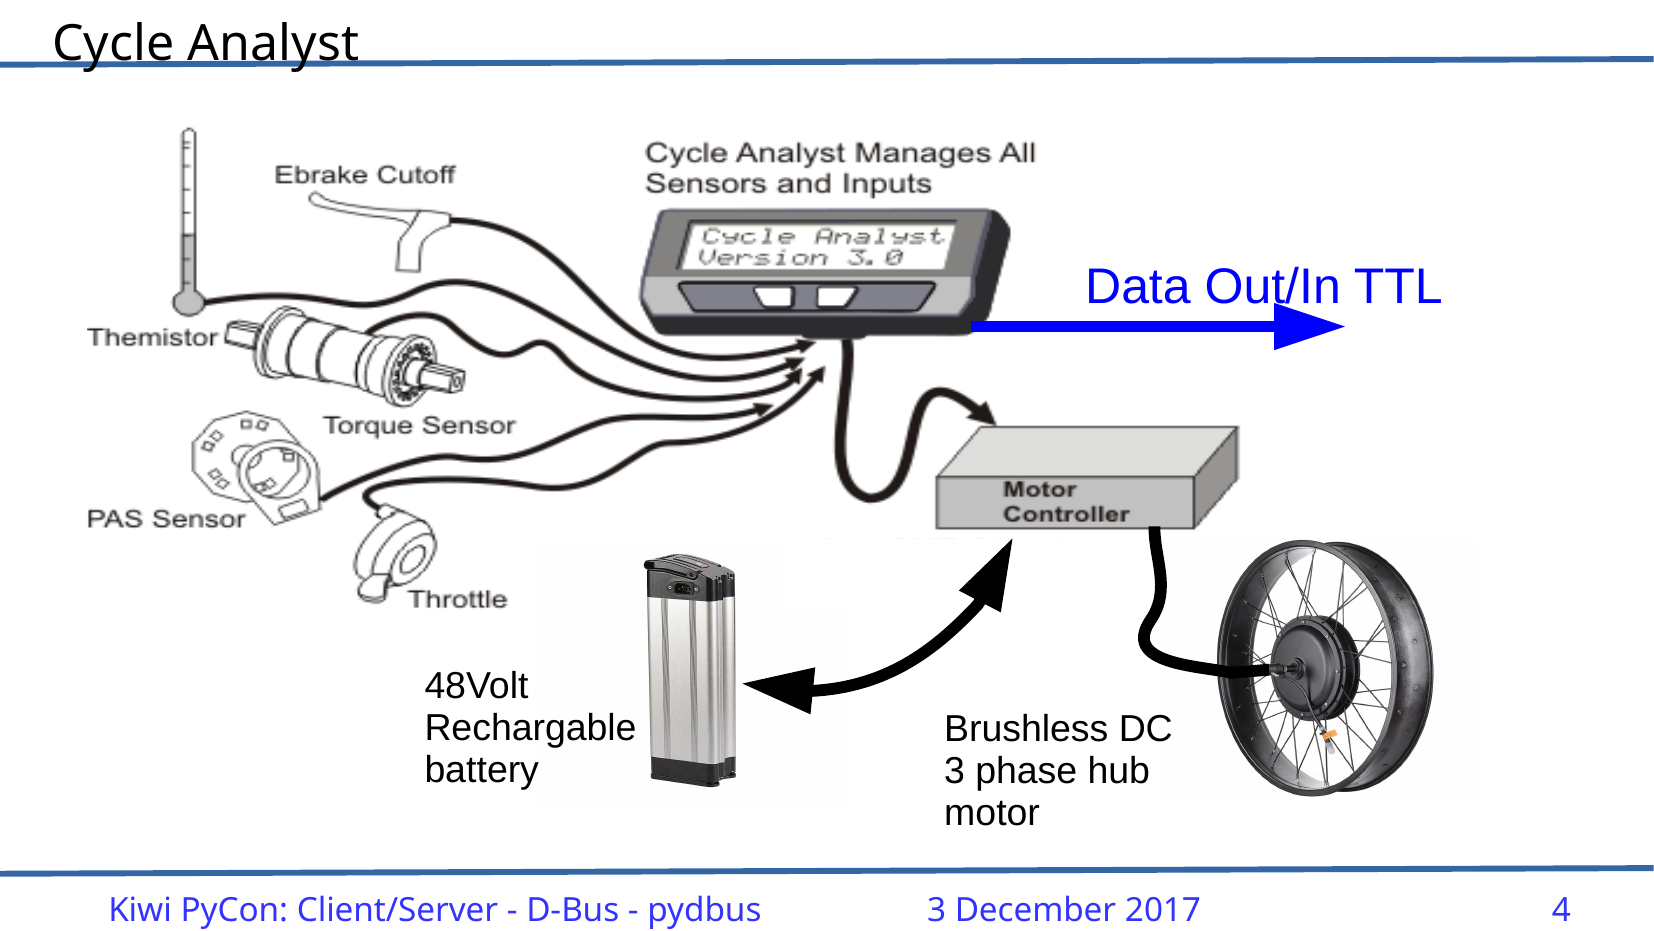

Cycle Analyst
Data Out/In TTL
48Volt Rechargable battery
Brushless DC 3 phase hub motor
Kiwi PyCon: Client/Server - D-Bus - pydbus
3 December 2017
4